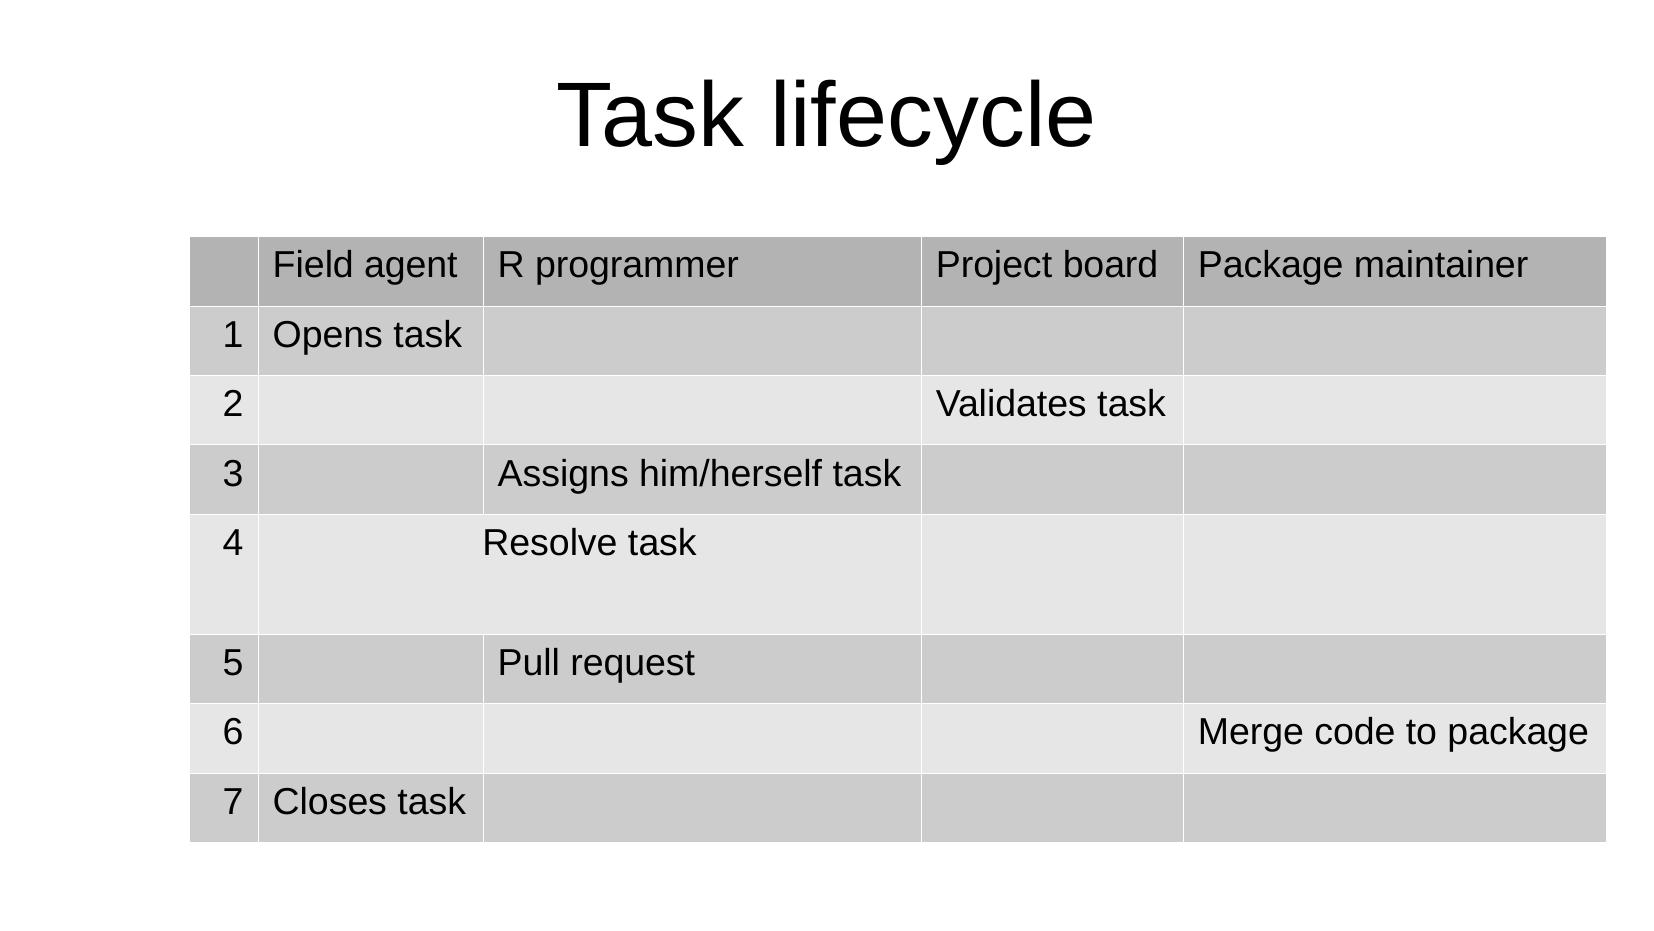

# Task lifecycle
| | Field agent | R programmer | Project board | Package maintainer |
| --- | --- | --- | --- | --- |
| 1 | Opens task | | | |
| 2 | | | Validates task | |
| 3 | | Assigns him/herself task | | |
| 4 | Resolve task | | | |
| 5 | | Pull request | | |
| 6 | | | | Merge code to package |
| 7 | Closes task | | | |